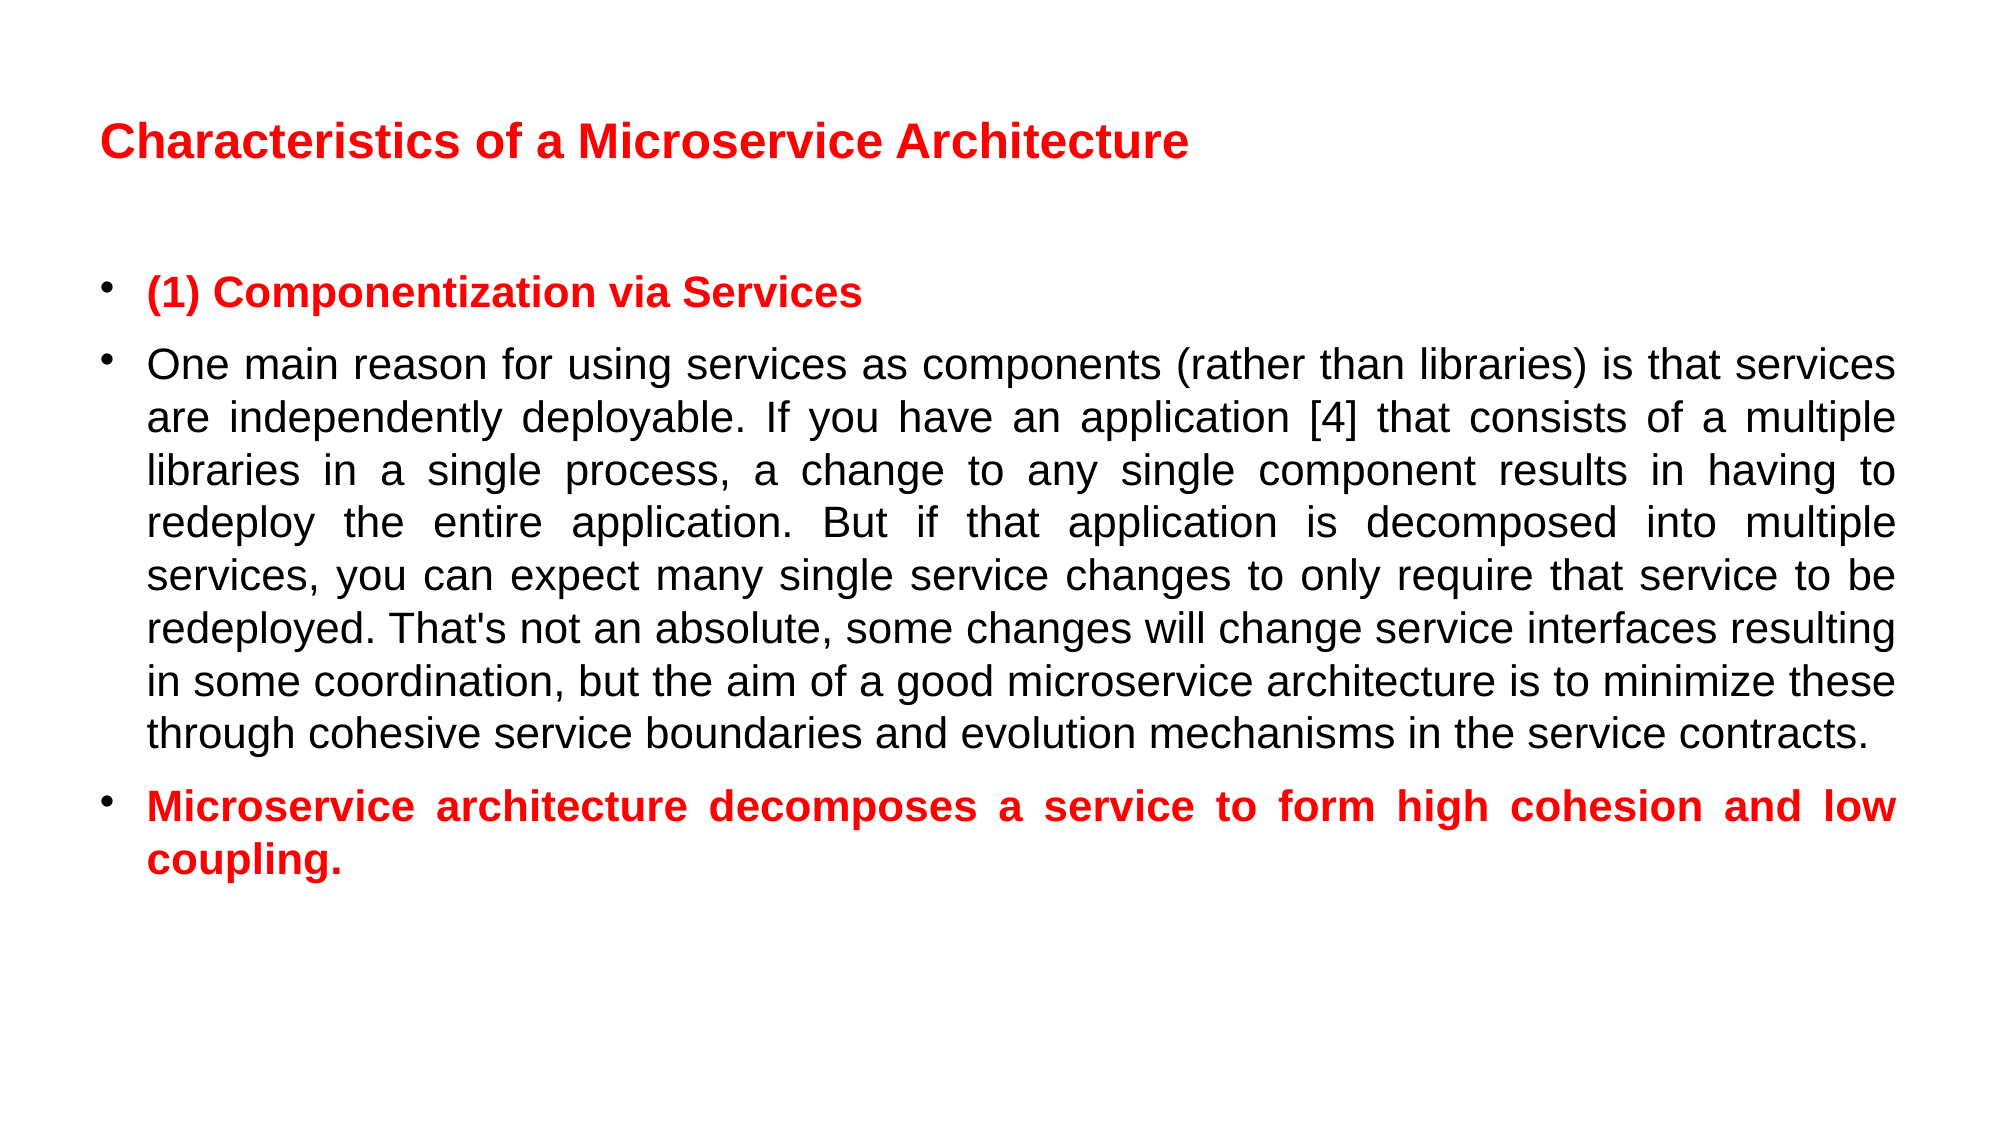

# Characteristics of a Microservice Architecture
(1) Componentization via Services
One main reason for using services as components (rather than libraries) is that services are independently deployable. If you have an application [4] that consists of a multiple libraries in a single process, a change to any single component results in having to redeploy the entire application. But if that application is decomposed into multiple services, you can expect many single service changes to only require that service to be redeployed. That's not an absolute, some changes will change service interfaces resulting in some coordination, but the aim of a good microservice architecture is to minimize these through cohesive service boundaries and evolution mechanisms in the service contracts.
Microservice architecture decomposes a service to form high cohesion and low coupling.